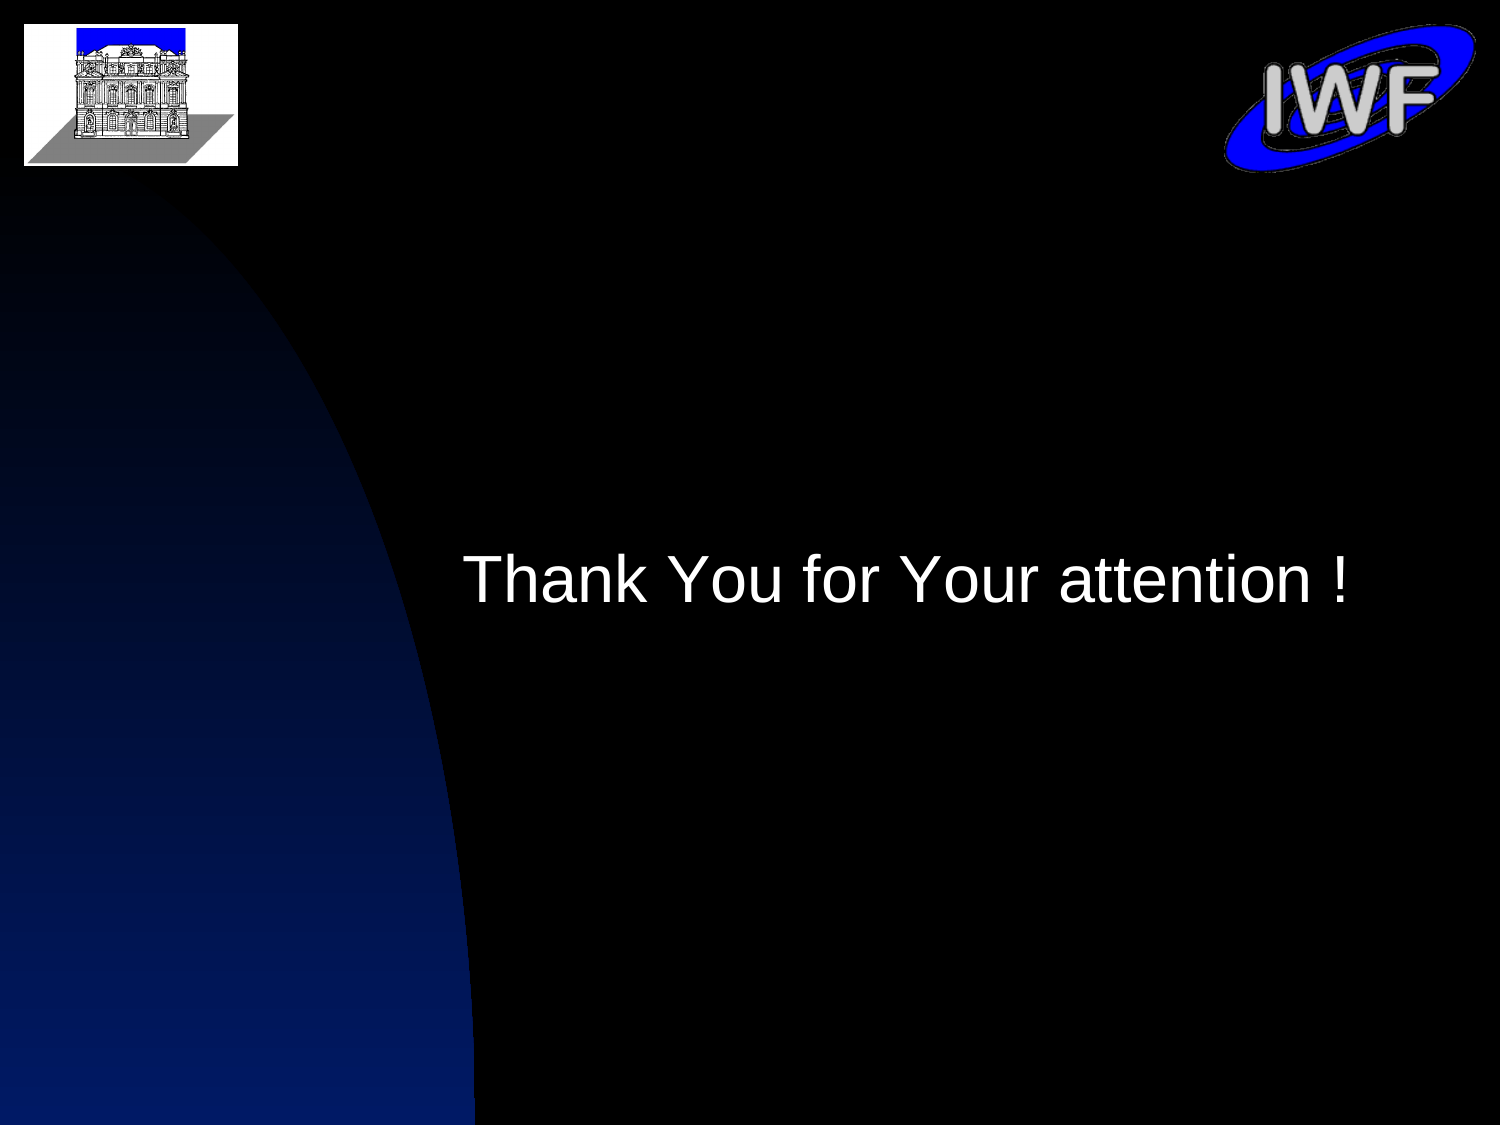

# Thank You for Your attention !